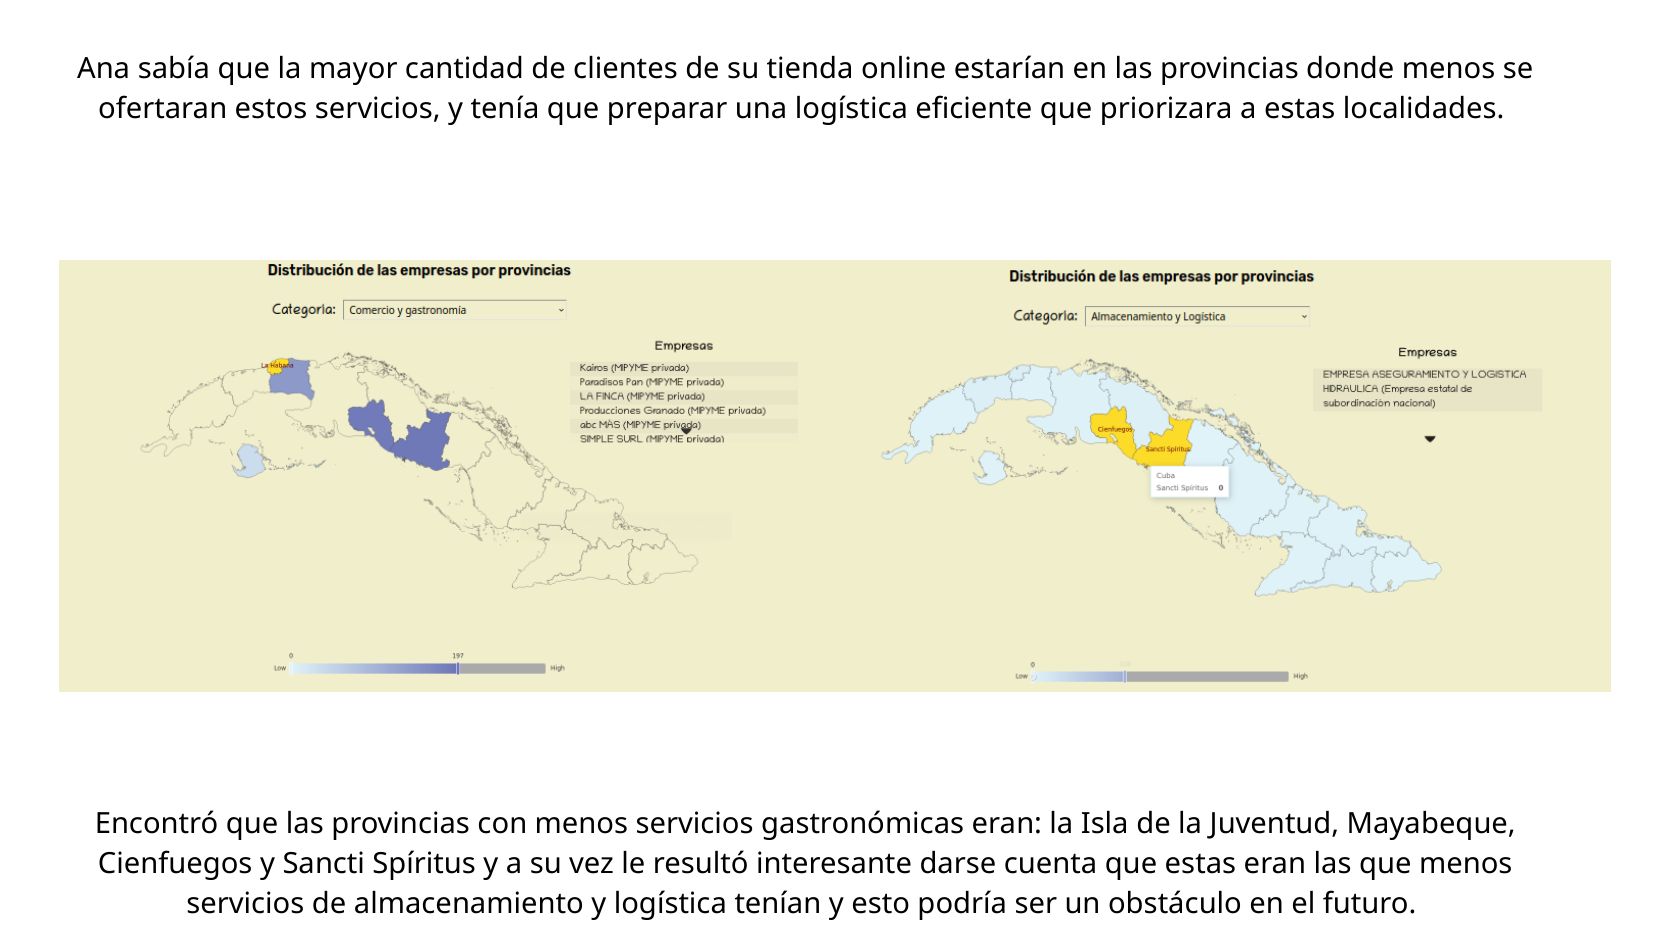

# Ana sabía que la mayor cantidad de clientes de su tienda online estarían en las provincias donde menos se ofertaran estos servicios, y tenía que preparar una logística eficiente que priorizara a estas localidades.
Encontró que las provincias con menos servicios gastronómicas eran: la Isla de la Juventud, Mayabeque, Cienfuegos y Sancti Spíritus y a su vez le resultó interesante darse cuenta que estas eran las que menos servicios de almacenamiento y logística tenían y esto podría ser un obstáculo en el futuro.